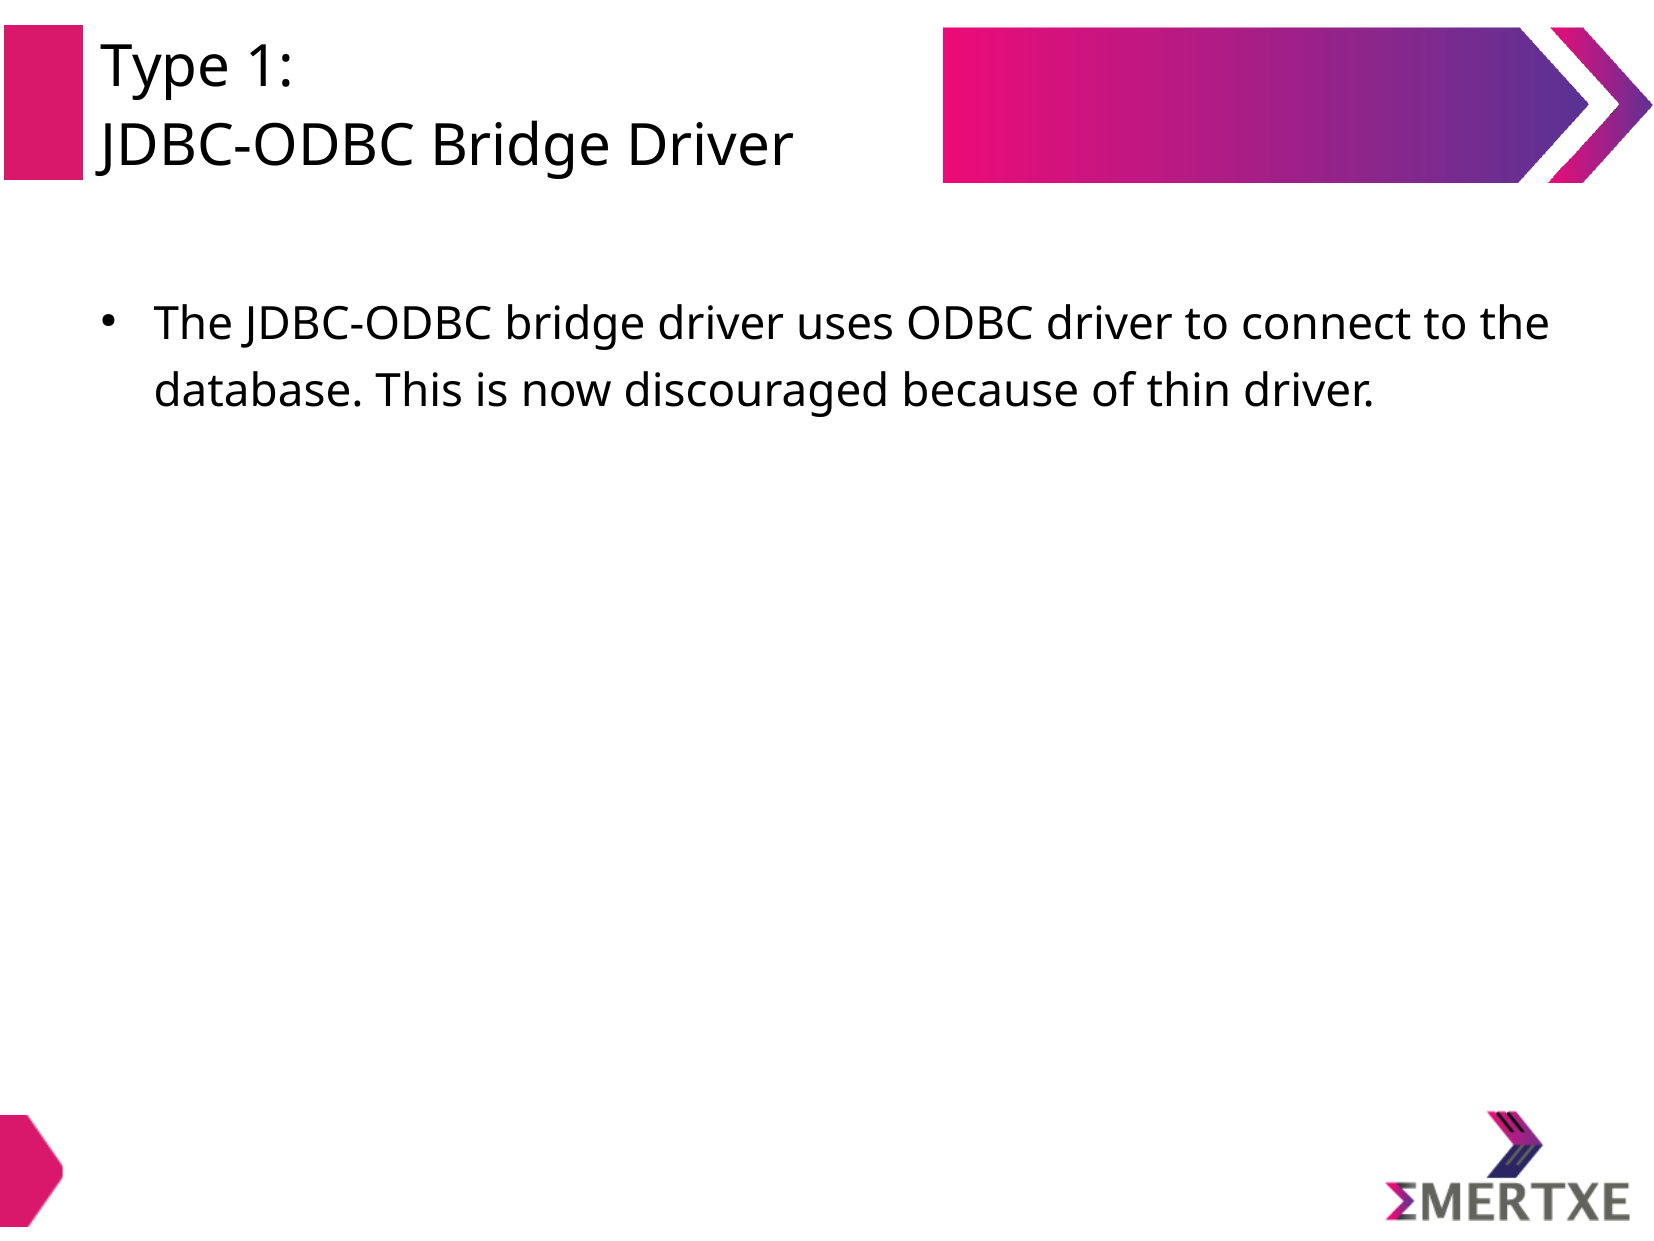

# Type 1: JDBC-ODBC Bridge Driver
The JDBC-ODBC bridge driver uses ODBC driver to connect to the database. This is now discouraged because of thin driver.